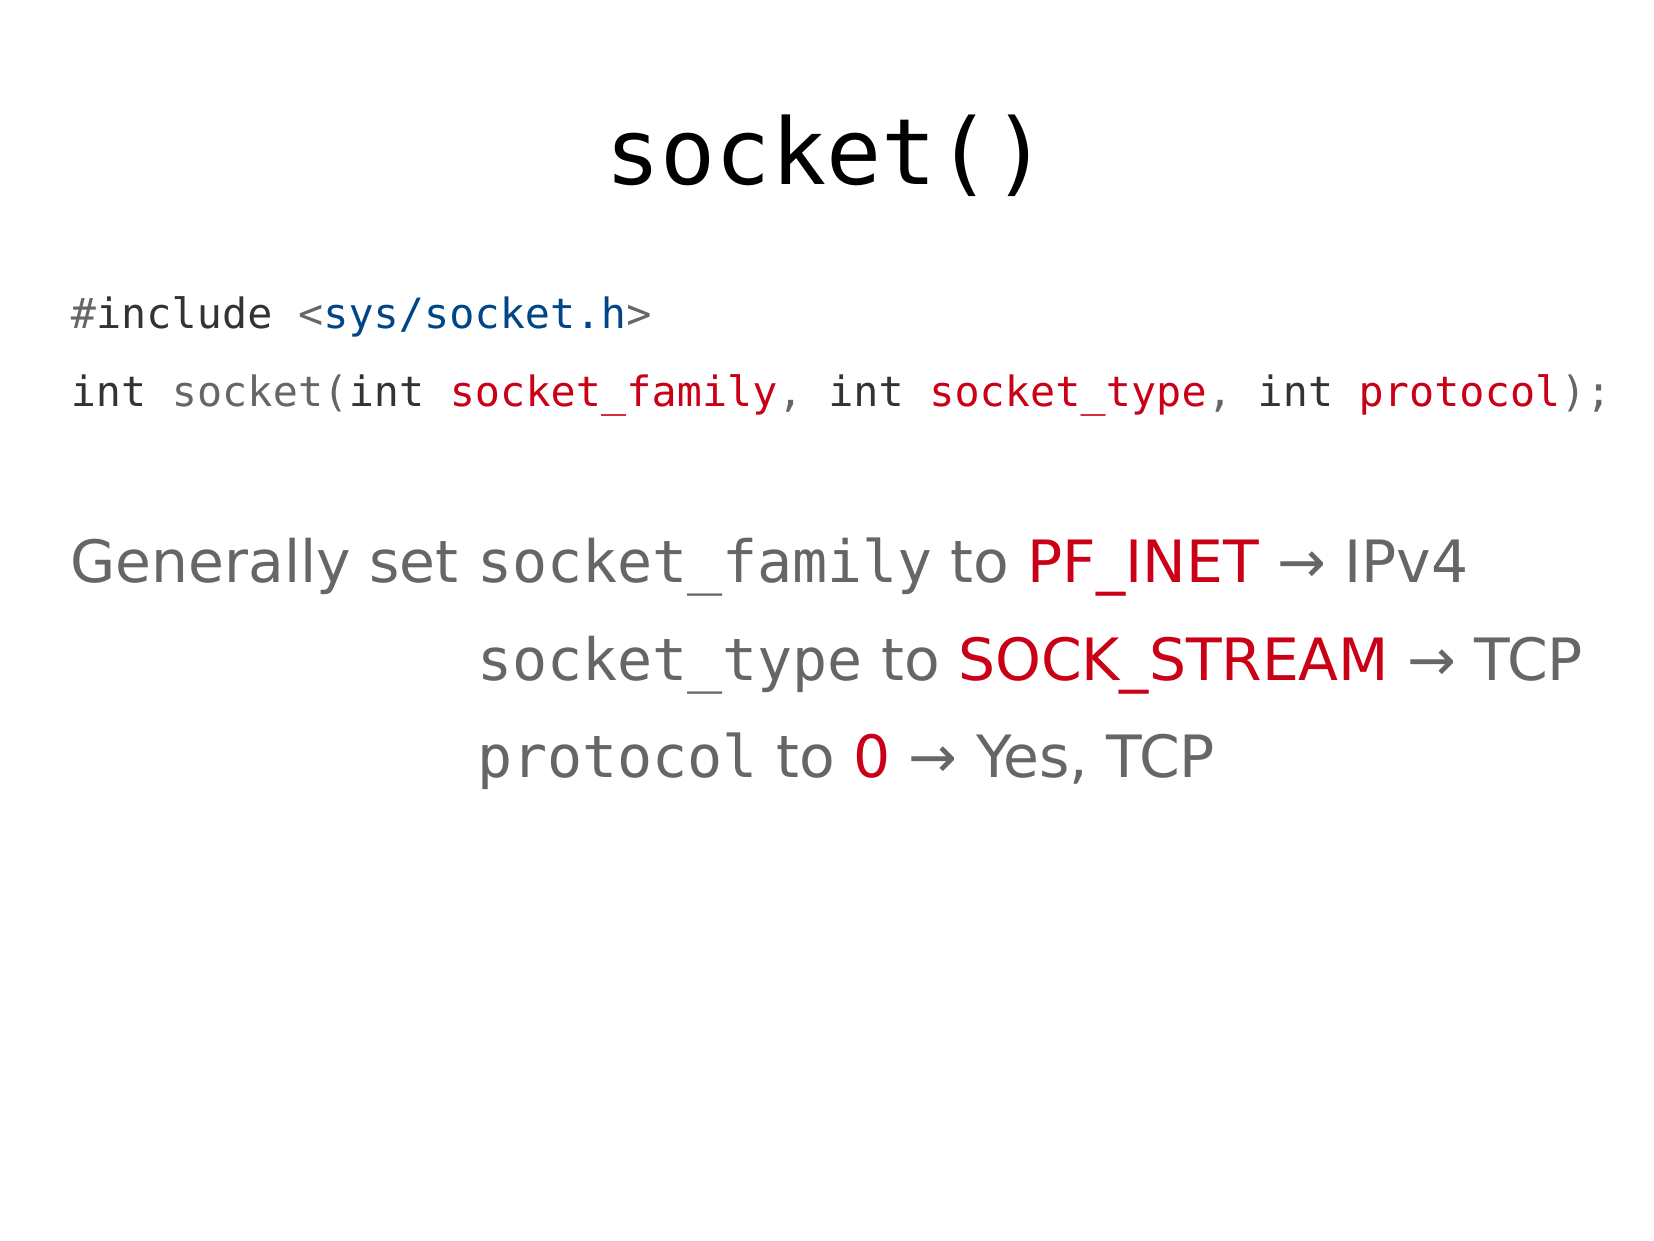

# socket()
#include <sys/socket.h>
int socket(int socket_family, int socket_type, int protocol);
Generally set socket_family to PF_INET → IPv4
 socket_type to SOCK_STREAM → TCP
 protocol to 0 → Yes, TCP